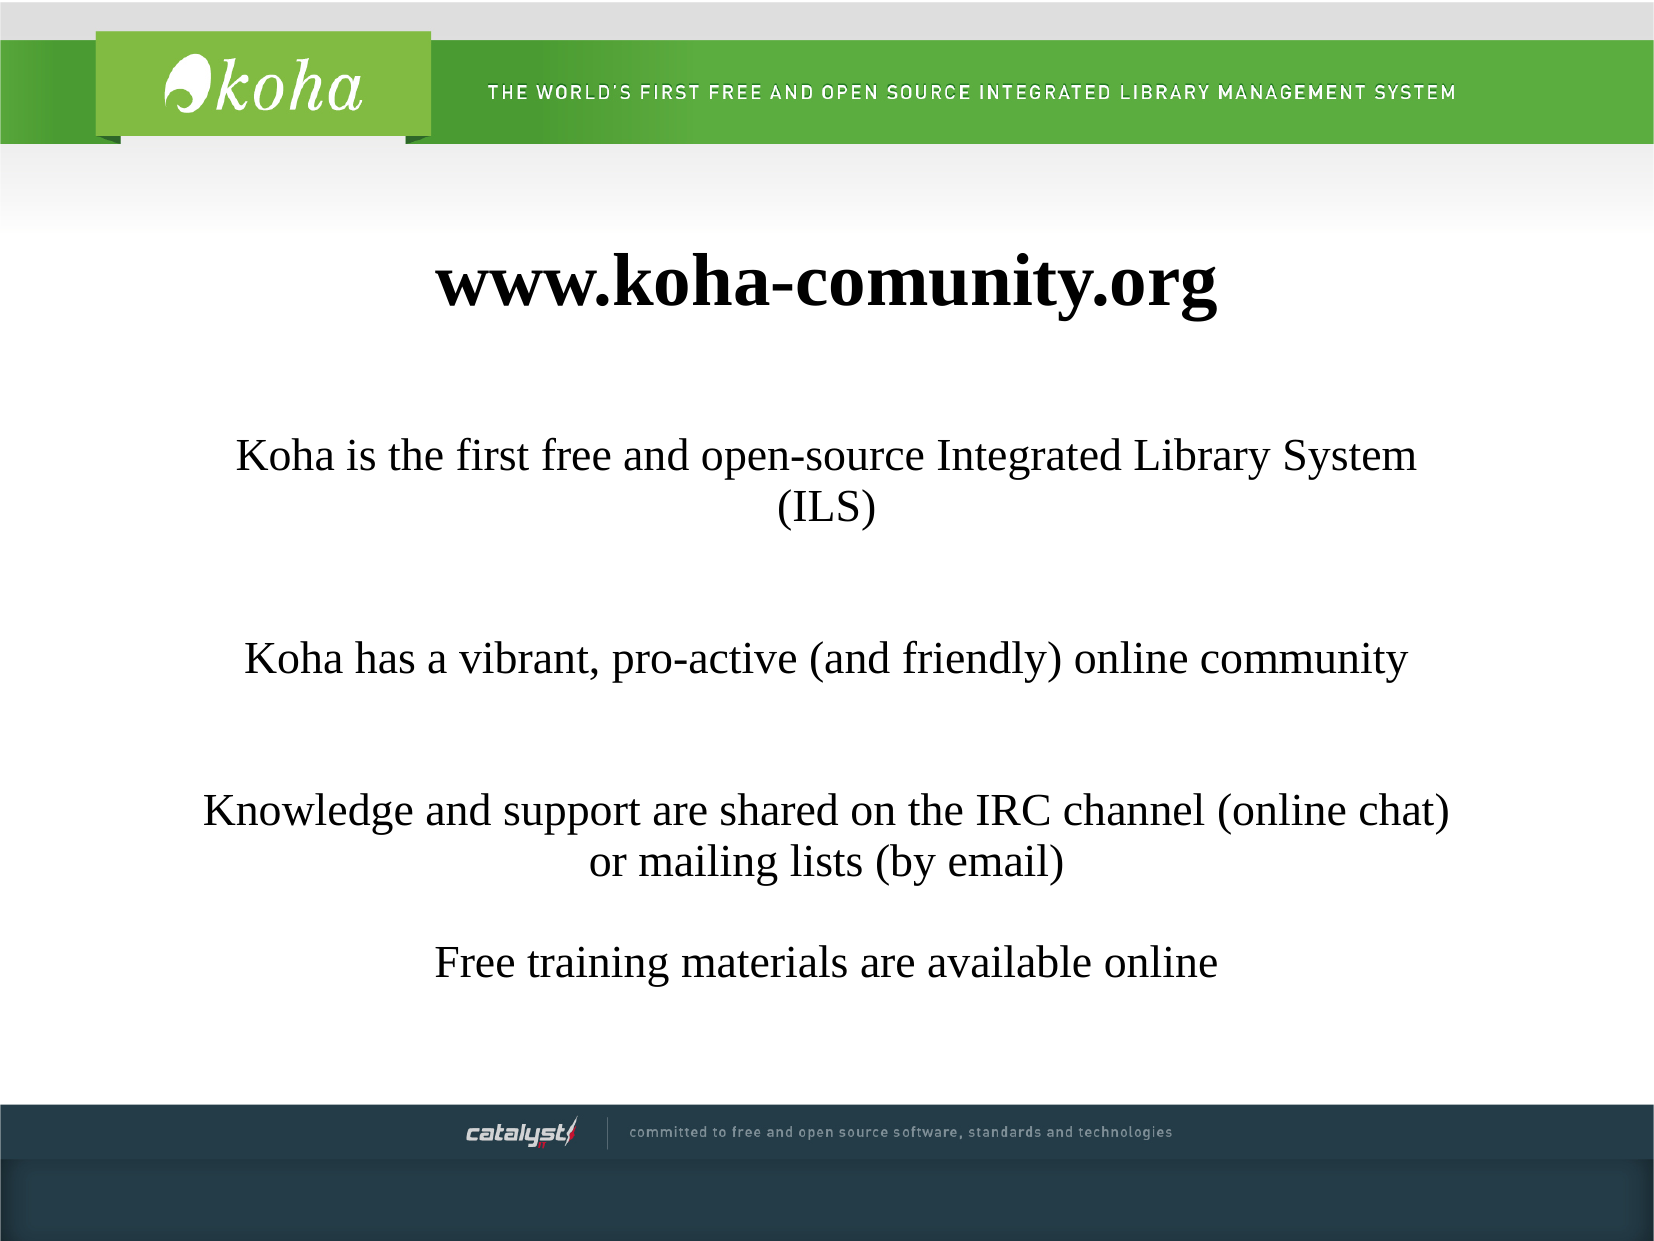

# www.koha-comunity.org
Koha is the first free and open-source Integrated Library System (ILS)
Koha has a vibrant, pro-active (and friendly) online community
Knowledge and support are shared on the IRC channel (online chat) or mailing lists (by email)
Free training materials are available online